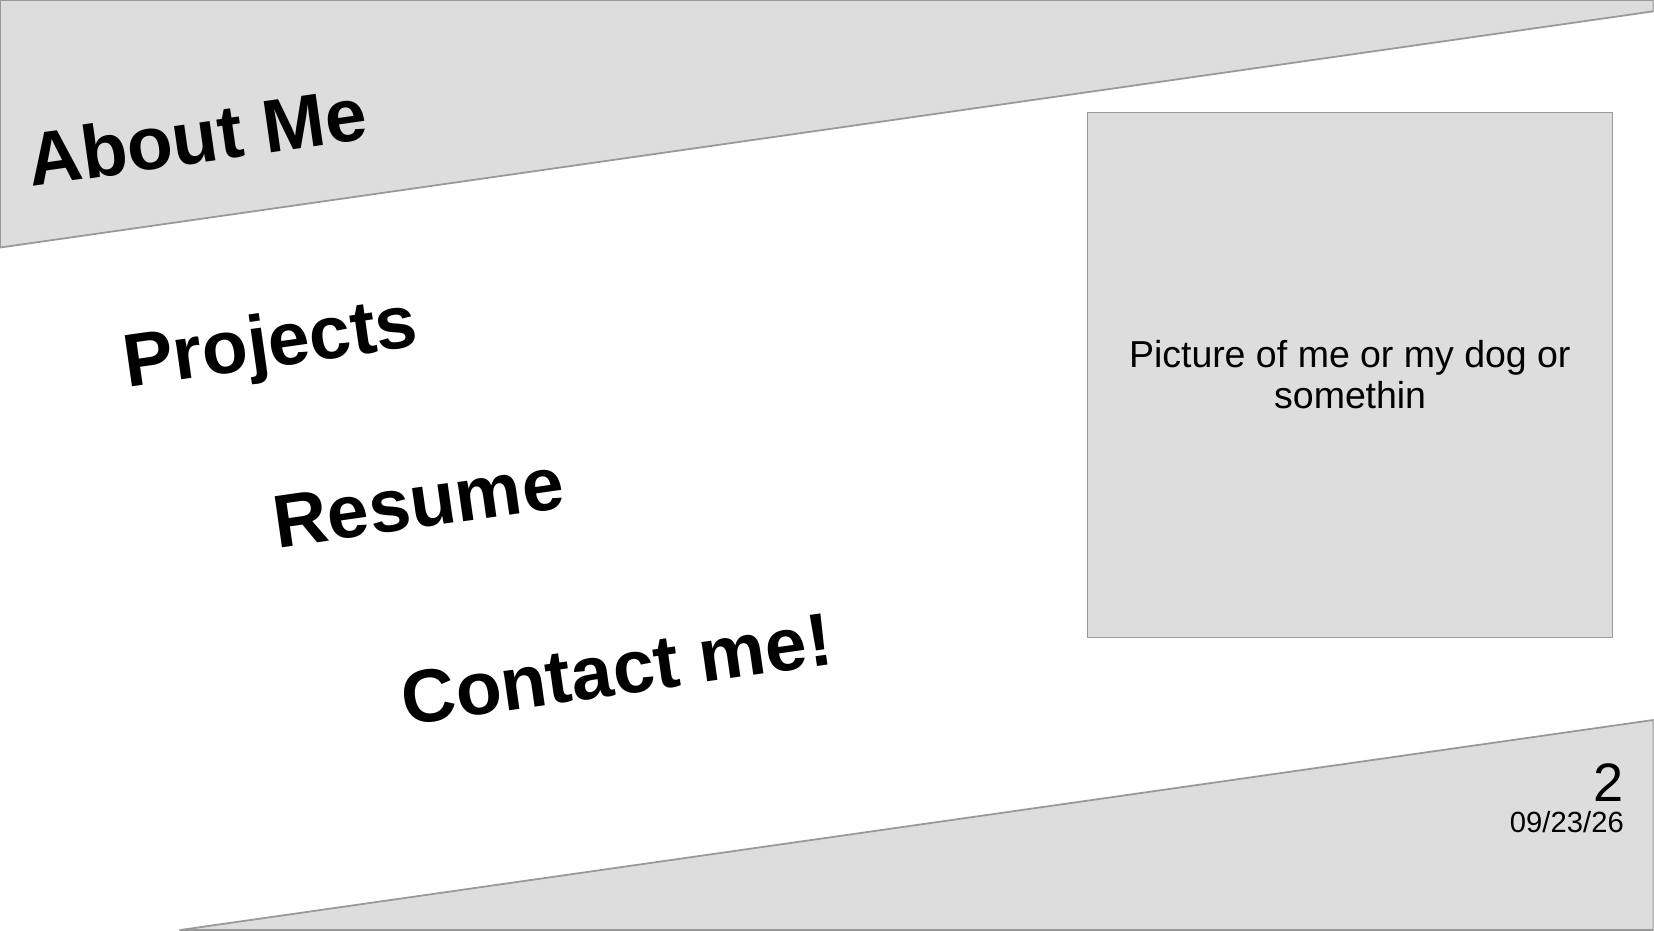

# About Me
Picture of me or my dog or somethin
Projects
Resume
Contact me!
2